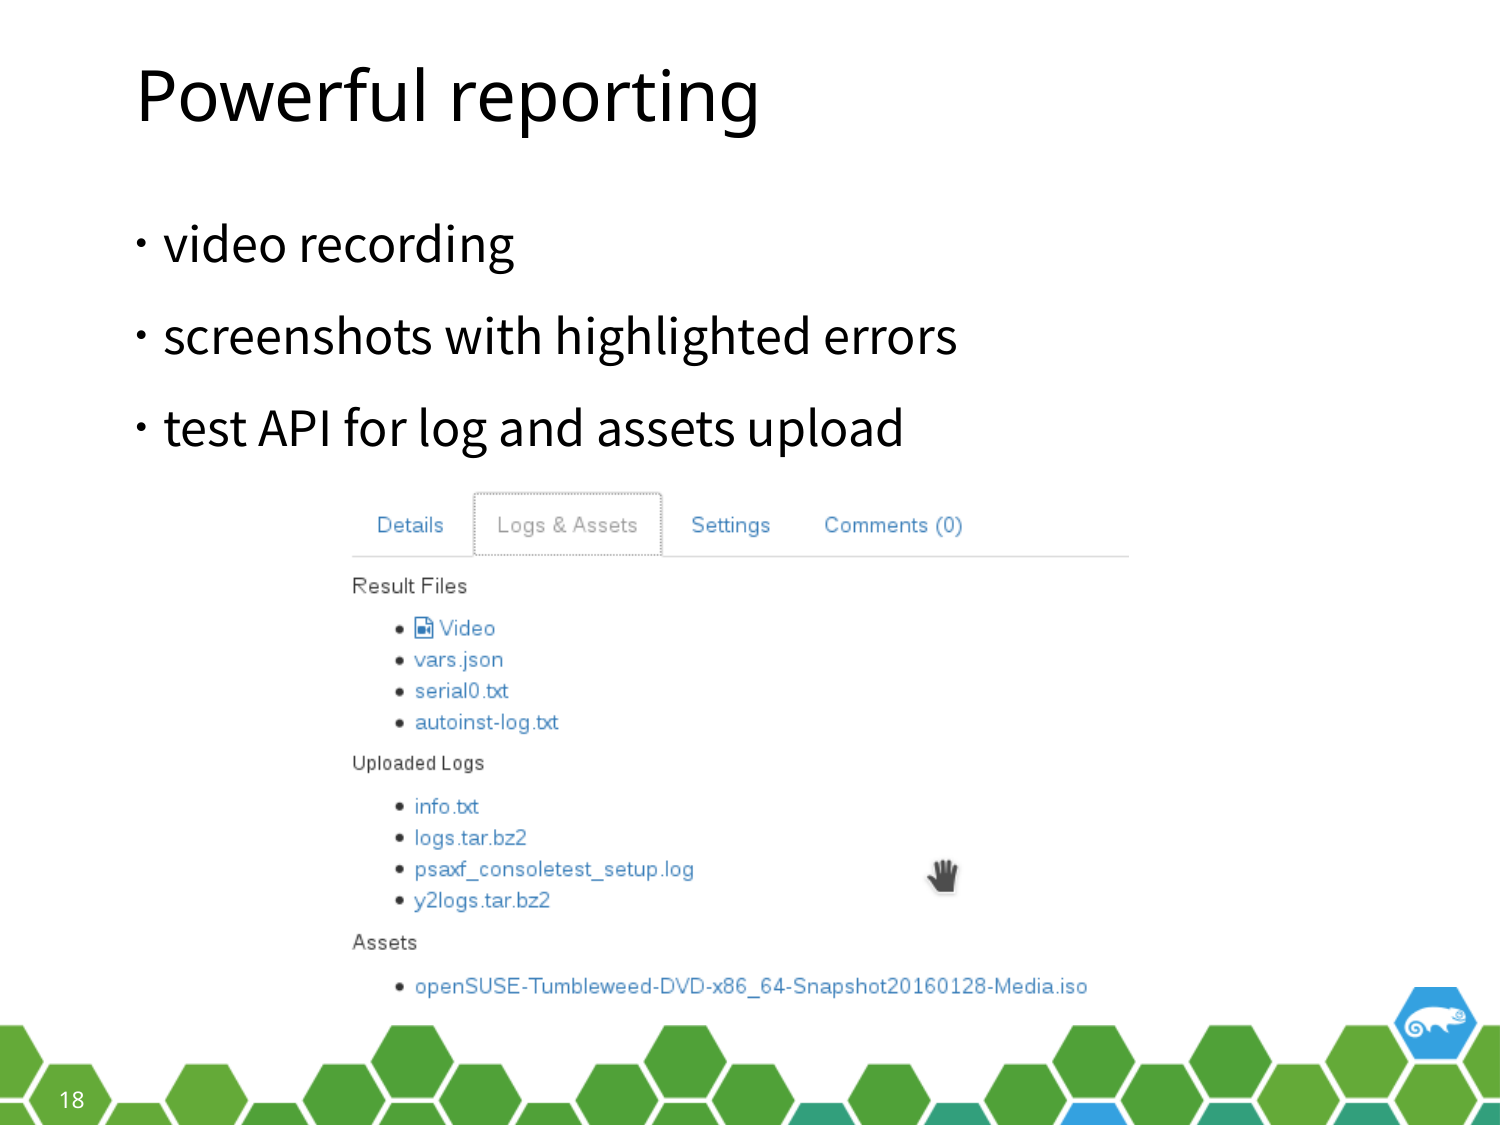

# Powerful reporting
video recording
screenshots with highlighted errors
test API for log and assets upload